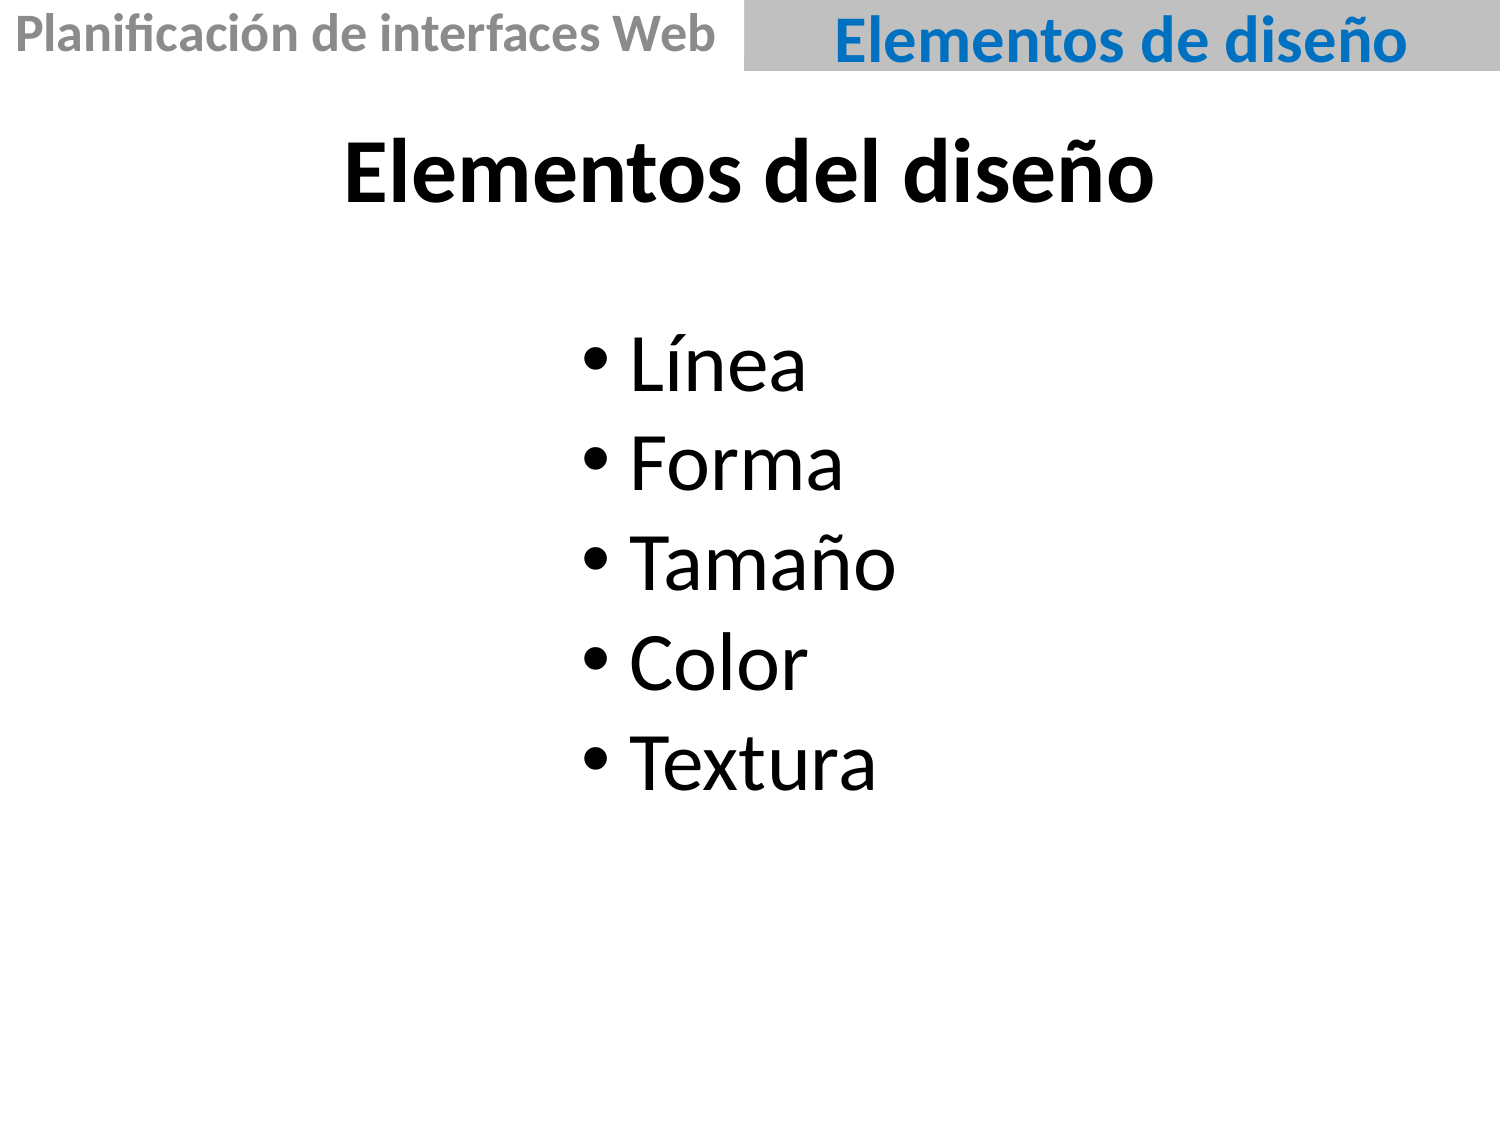

Planificación de interfaces Web
# Elementos de diseño
Elementos del diseño
 Línea
 Forma
 Tamaño
 Color
 Textura